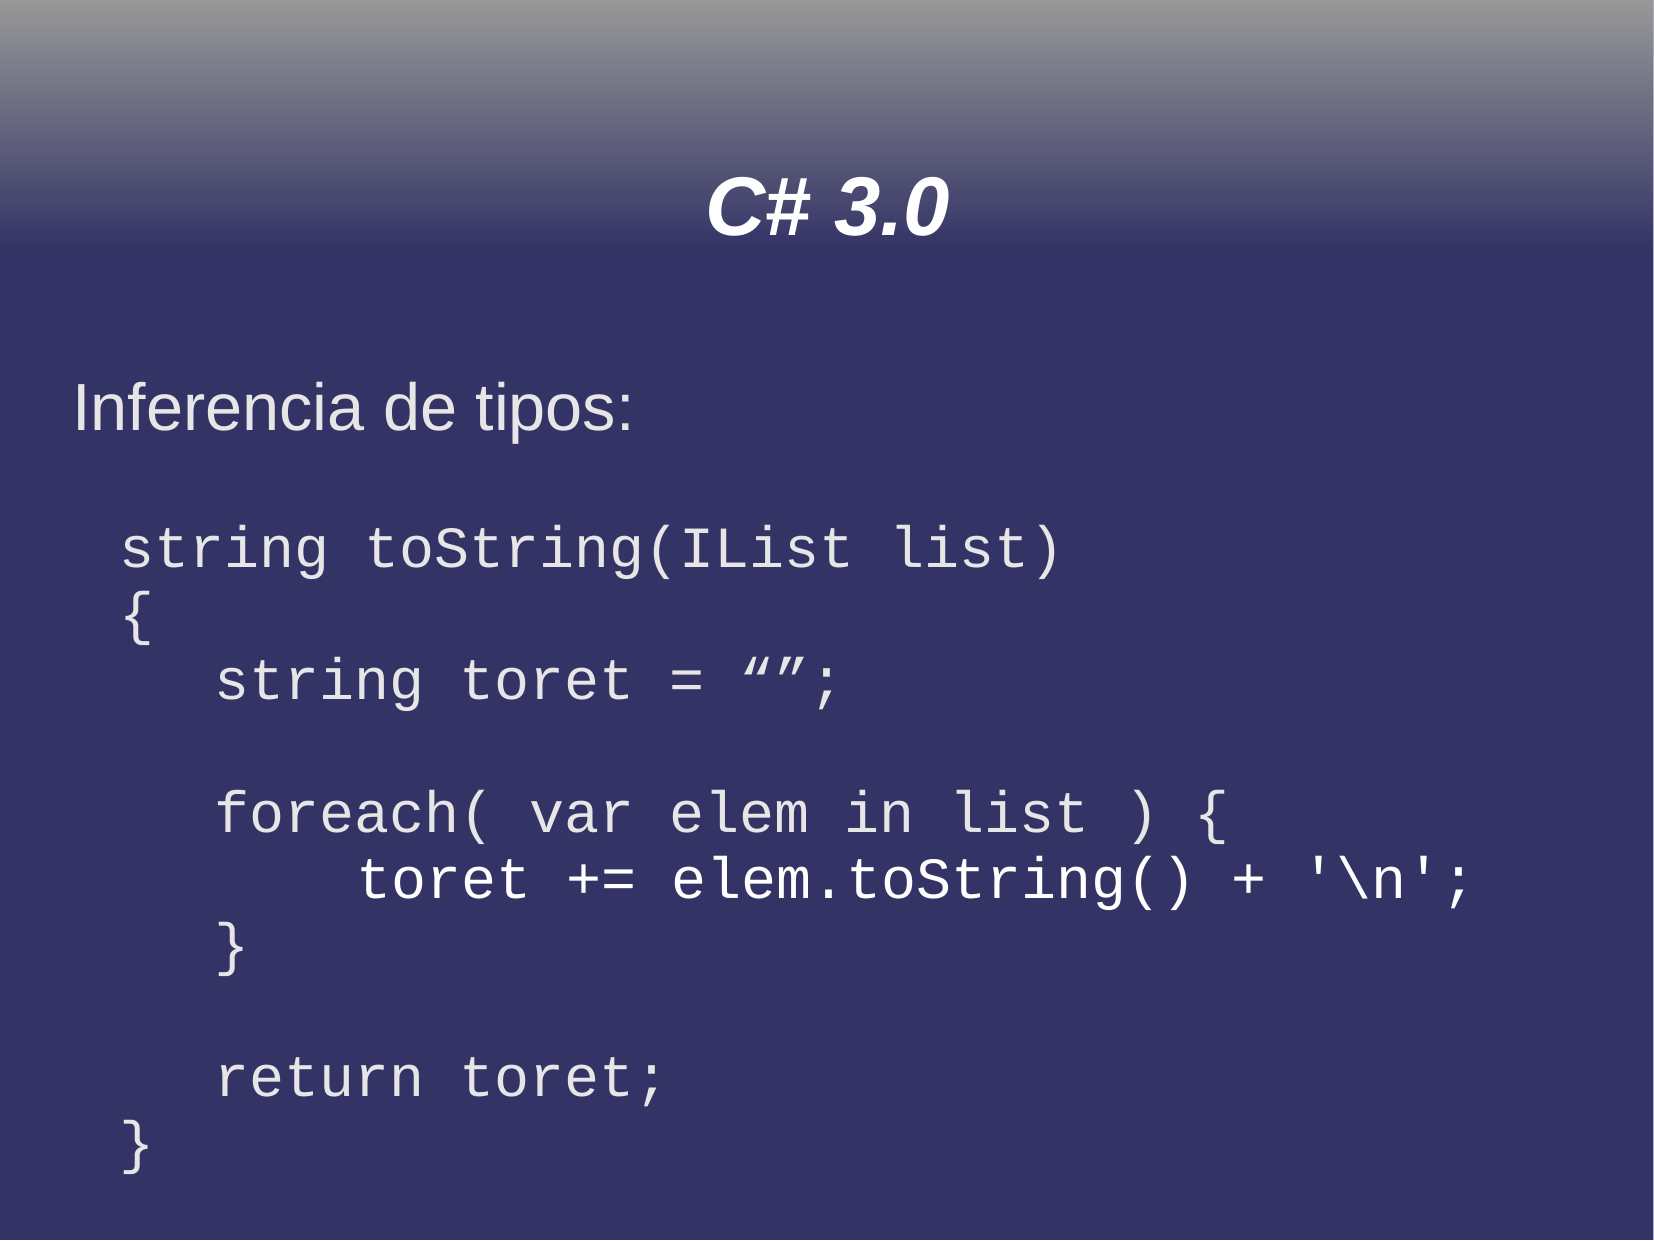

# C# 3.0
Inferencia de tipos:
string toString(IList list)
{
string toret = “”;
foreach( var elem in list ) {
toret += elem.toString() + '\n';
}
return toret;
}